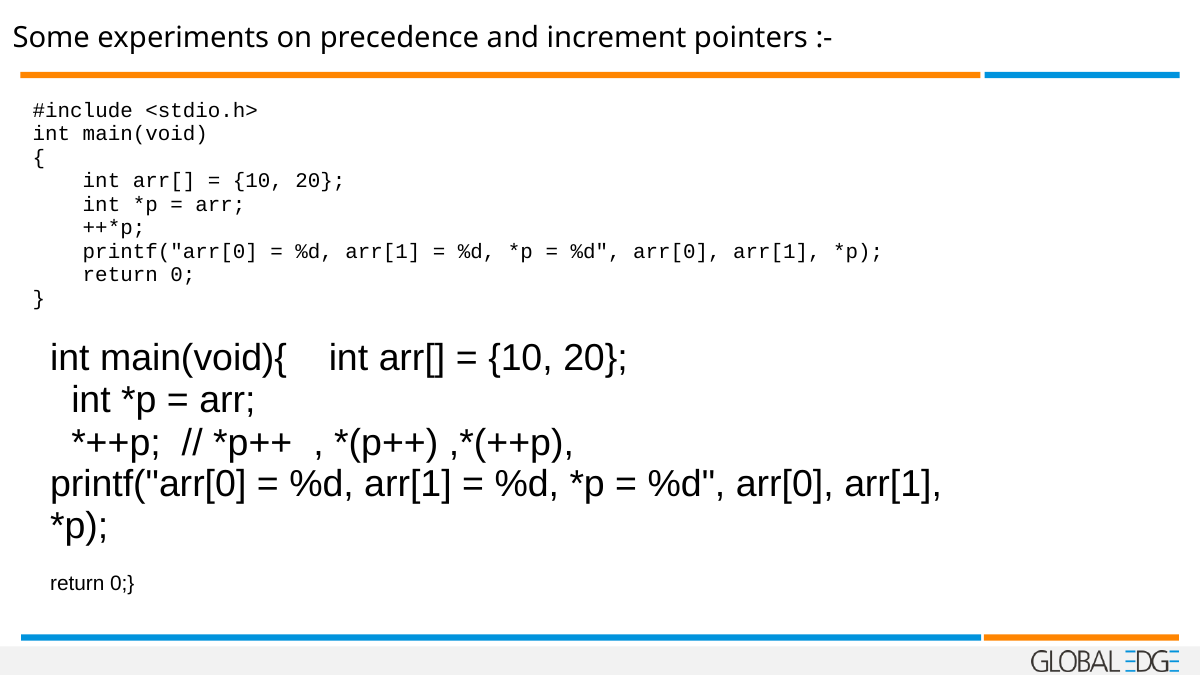

# Some experiments on precedence and increment pointers :-
#include <stdio.h>
int main(void)
{
 int arr[] = {10, 20};
 int *p = arr;
 ++*p;
 printf("arr[0] = %d, arr[1] = %d, *p = %d", arr[0], arr[1], *p);
 return 0;
}
int main(void){    int arr[] = {10, 20};
  int *p = arr;
  *++p;  // *p++  , *(p++) ,*(++p),
printf("arr[0] = %d, arr[1] = %d, *p = %d", arr[0], arr[1], *p);
return 0;}